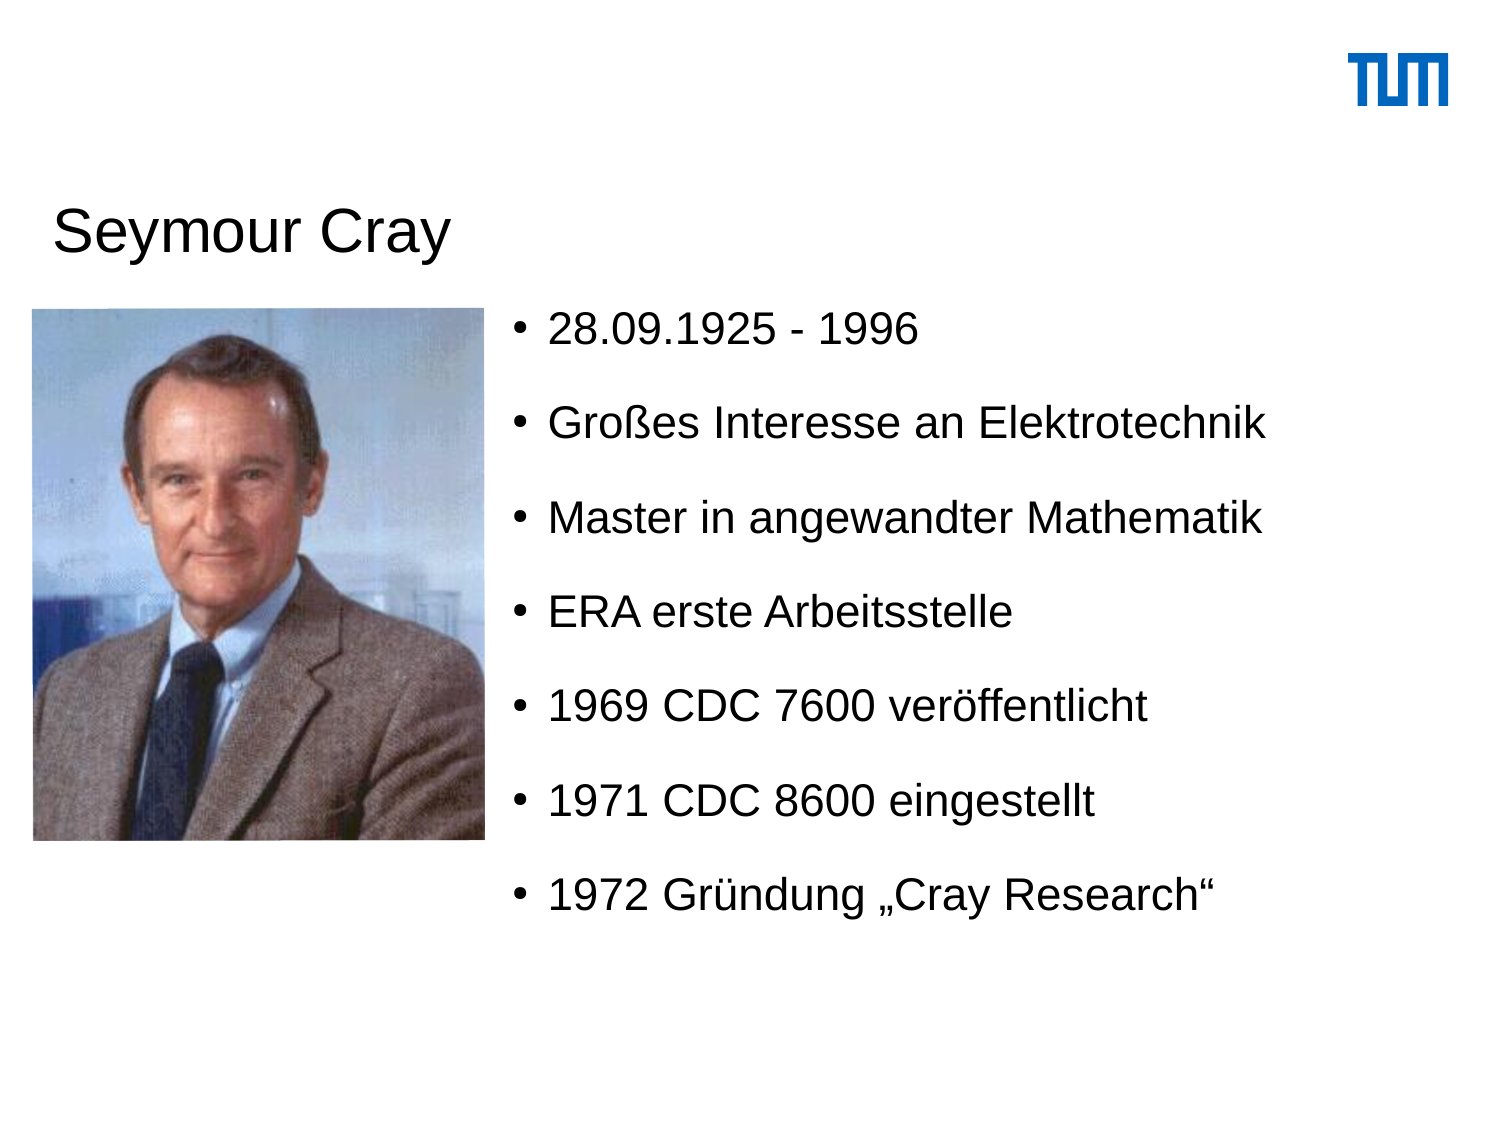

# Seymour Cray
28.09.1925 - 1996
Großes Interesse an Elektrotechnik
Master in angewandter Mathematik
ERA erste Arbeitsstelle
1969 CDC 7600 veröffentlicht
1971 CDC 8600 eingestellt
1972 Gründung „Cray Research“